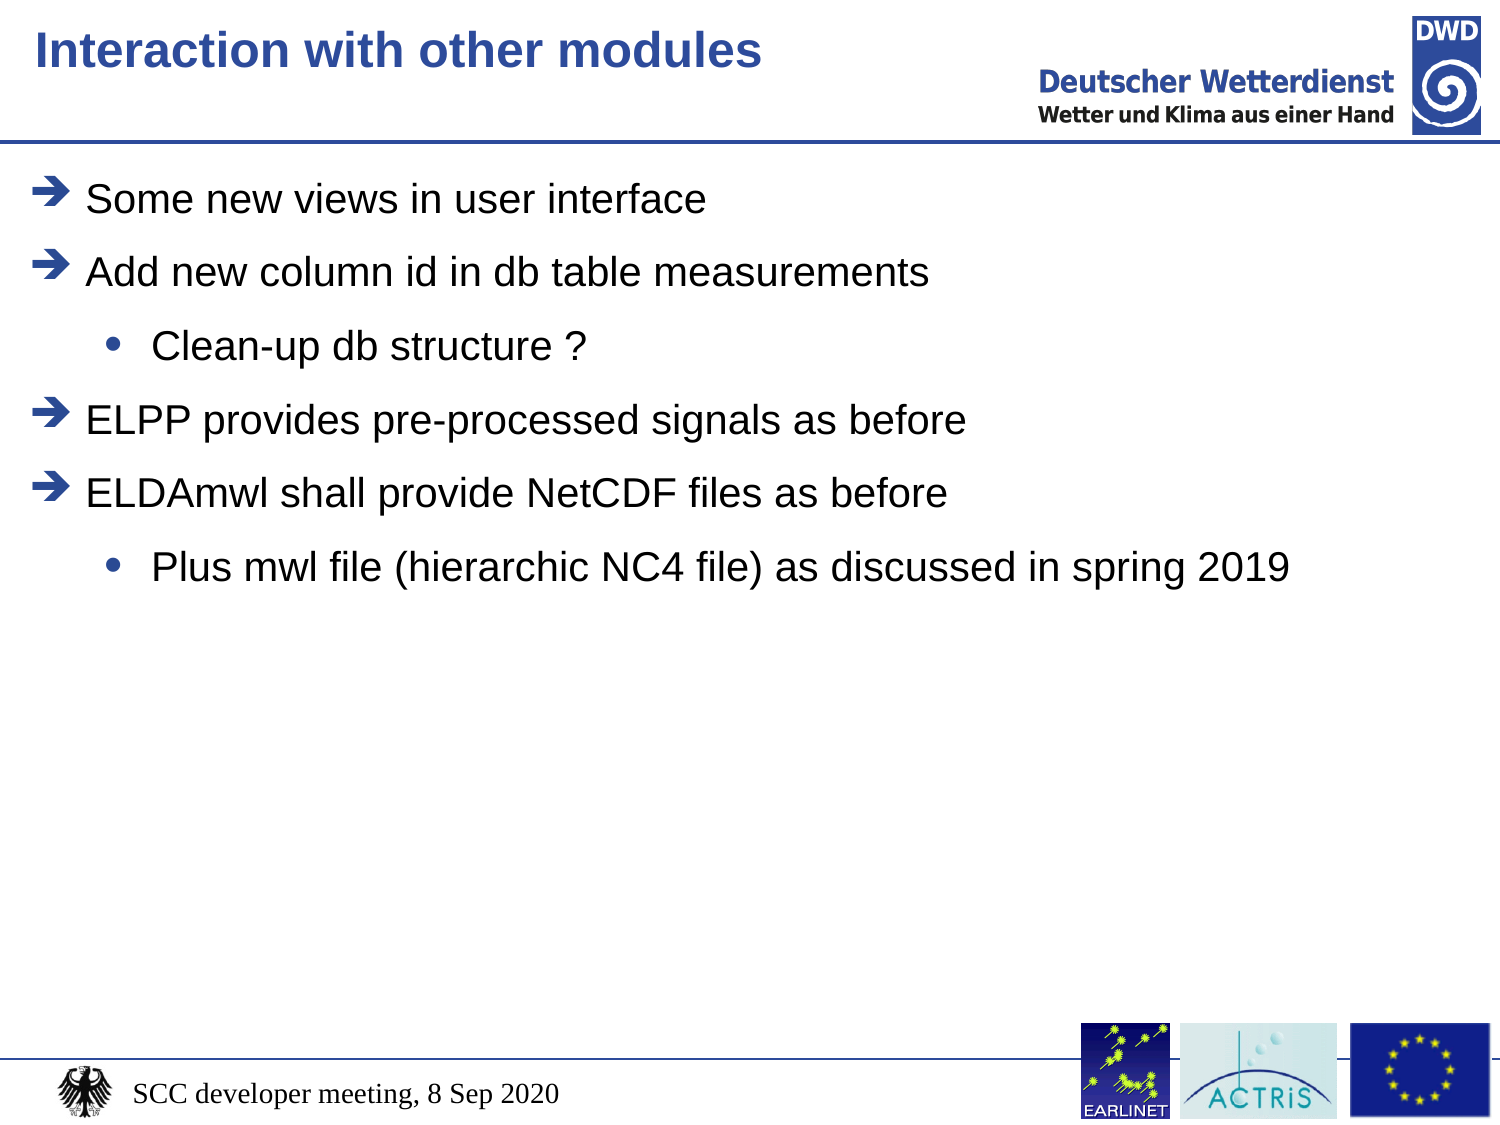

Interaction with other modules
Some new views in user interface
Add new column id in db table measurements
Clean-up db structure ?
ELPP provides pre-processed signals as before
ELDAmwl shall provide NetCDF files as before
Plus mwl file (hierarchic NC4 file) as discussed in spring 2019